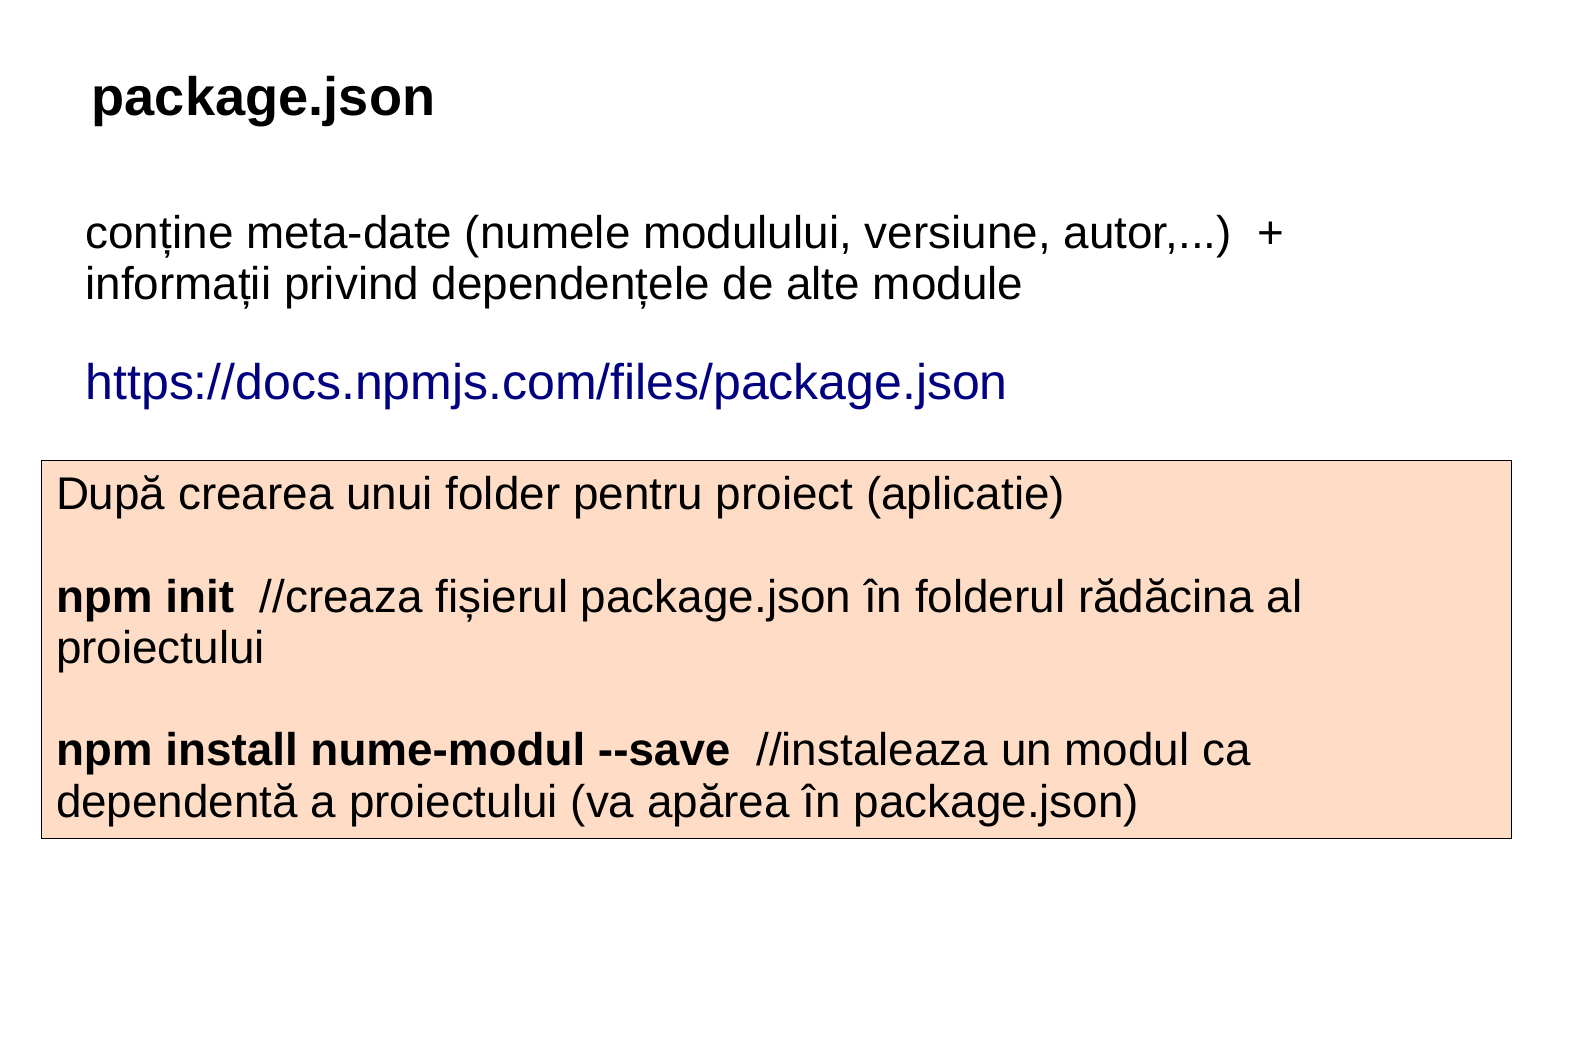

package.json
conține meta-date (numele modulului, versiune, autor,...) + 		 informații privind dependențele de alte module
https://docs.npmjs.com/files/package.json
După crearea unui folder pentru proiect (aplicatie)
npm init //creaza fișierul package.json în folderul rădăcina al proiectului
npm install nume-modul --save //instaleaza un modul ca dependentă a proiectului (va apărea în package.json)